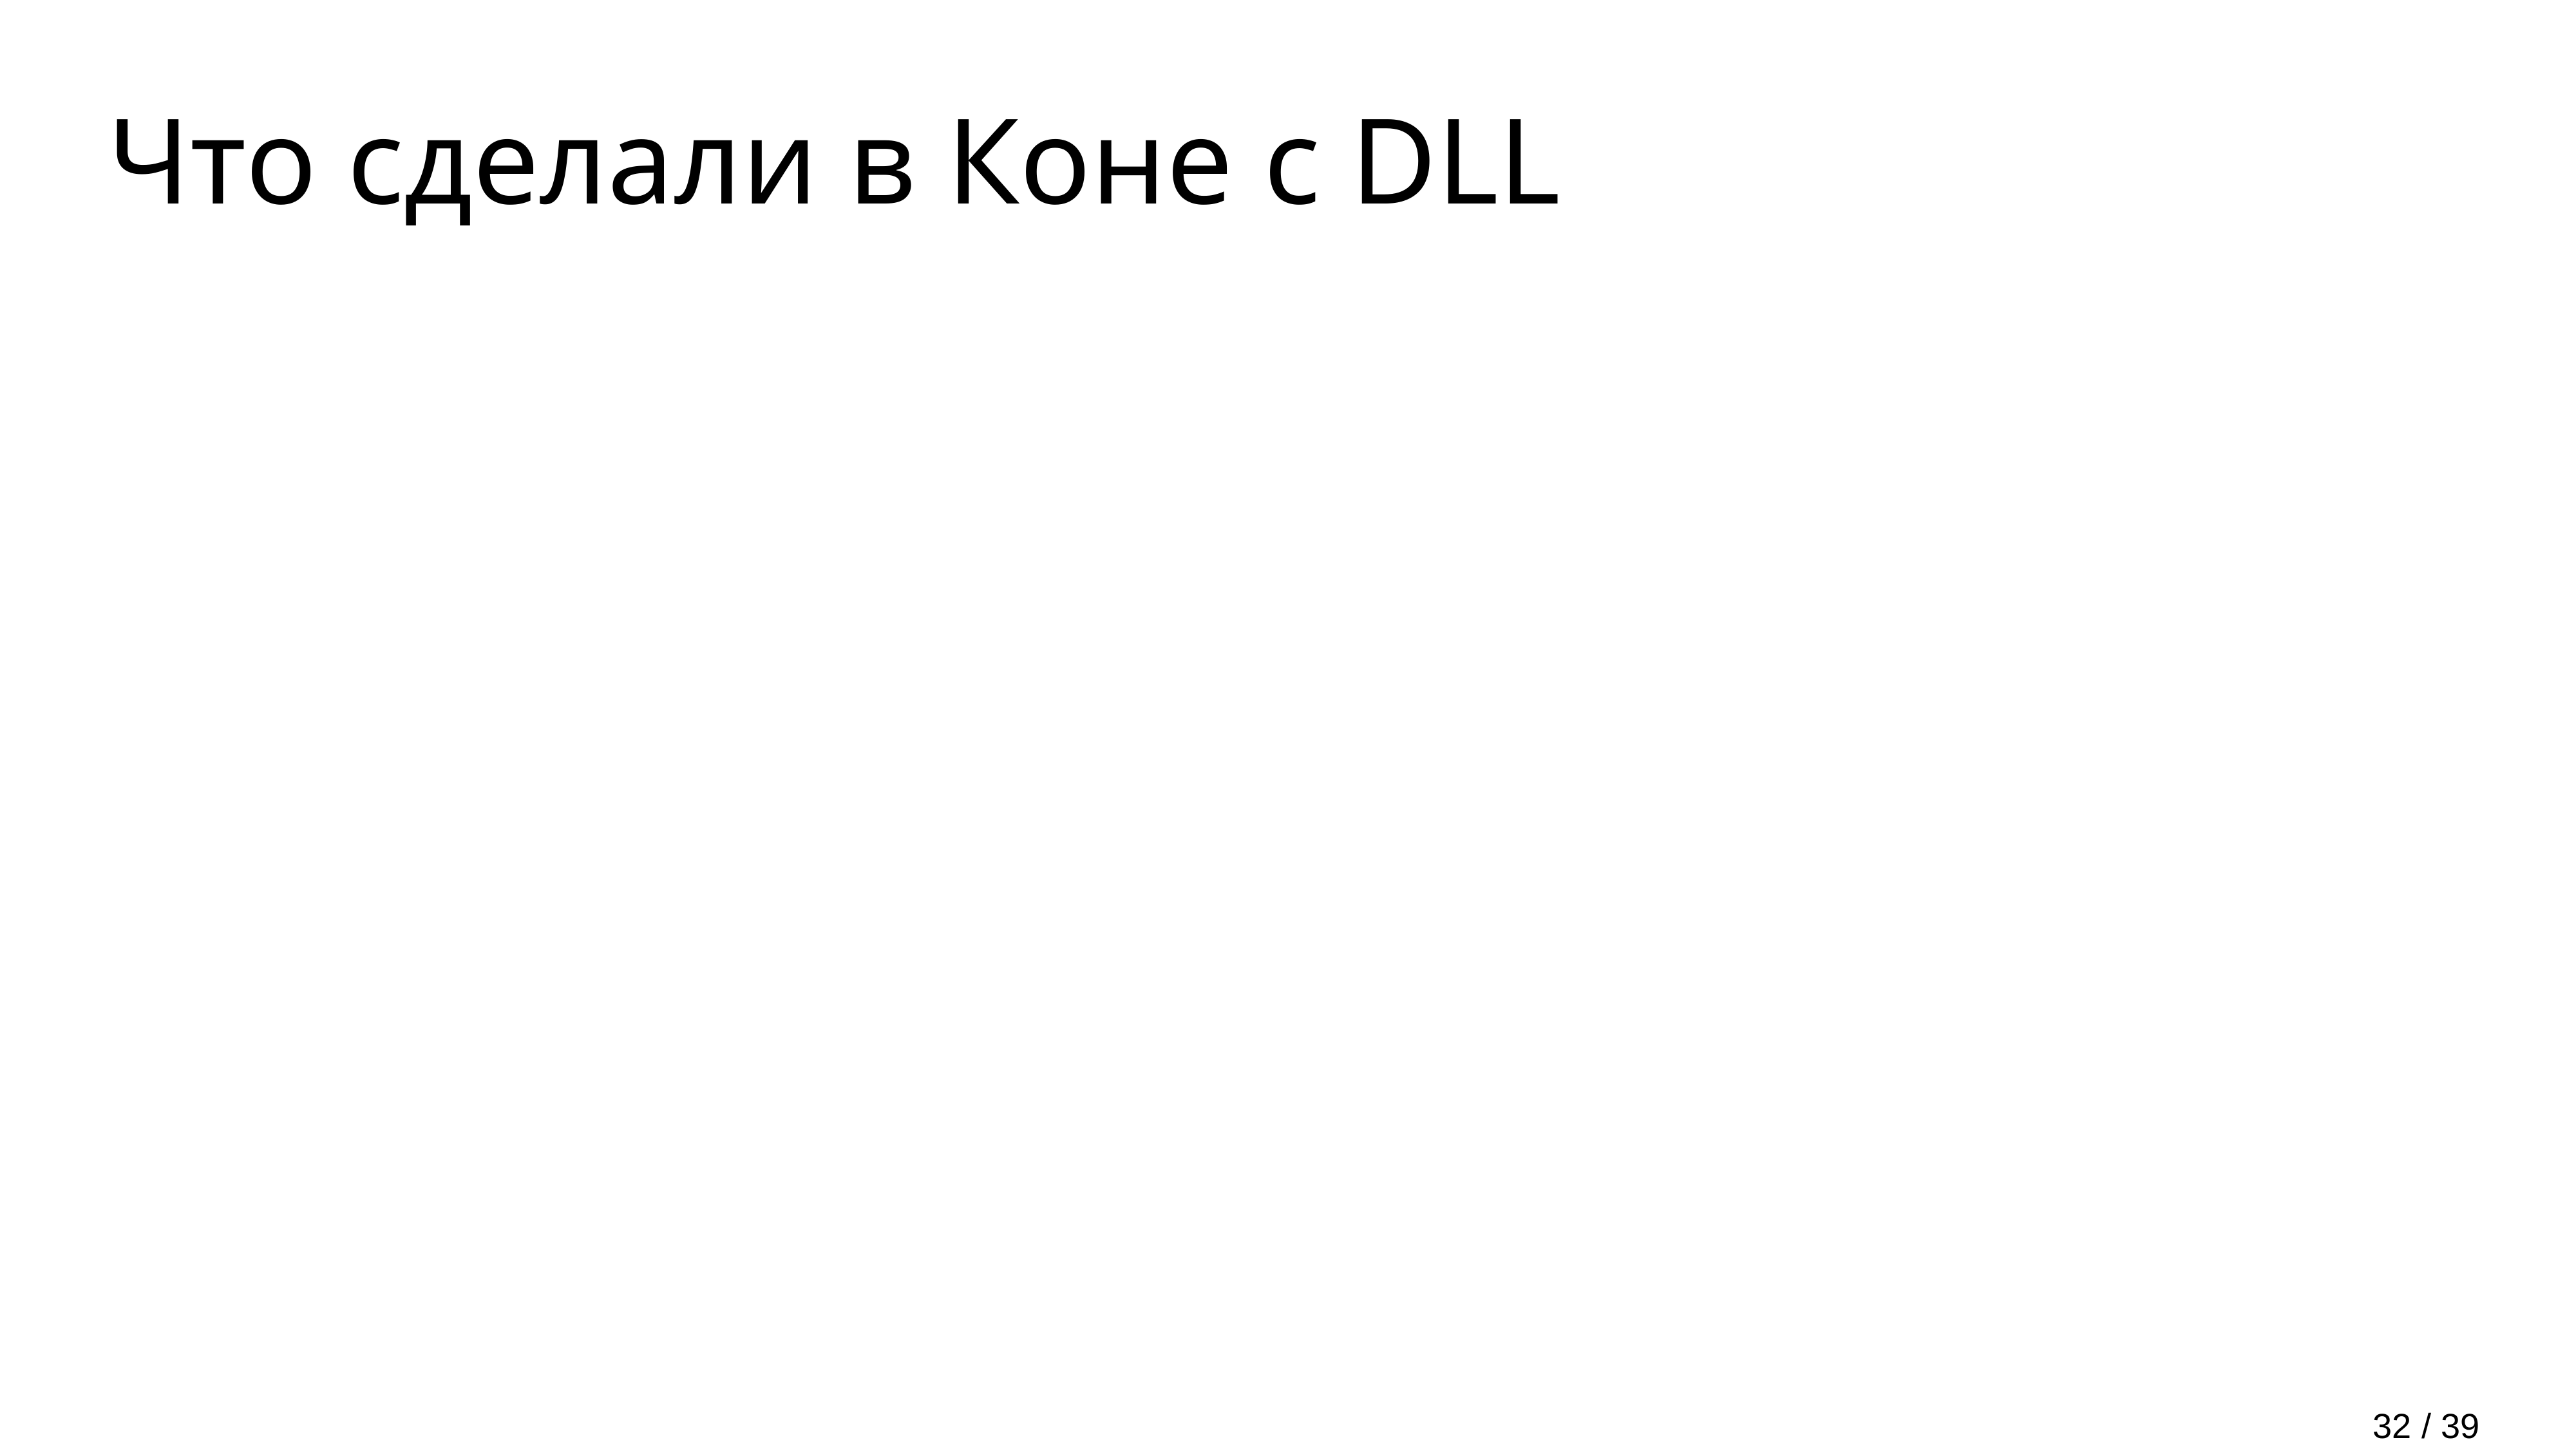

# Что сделали в Коне с DLL